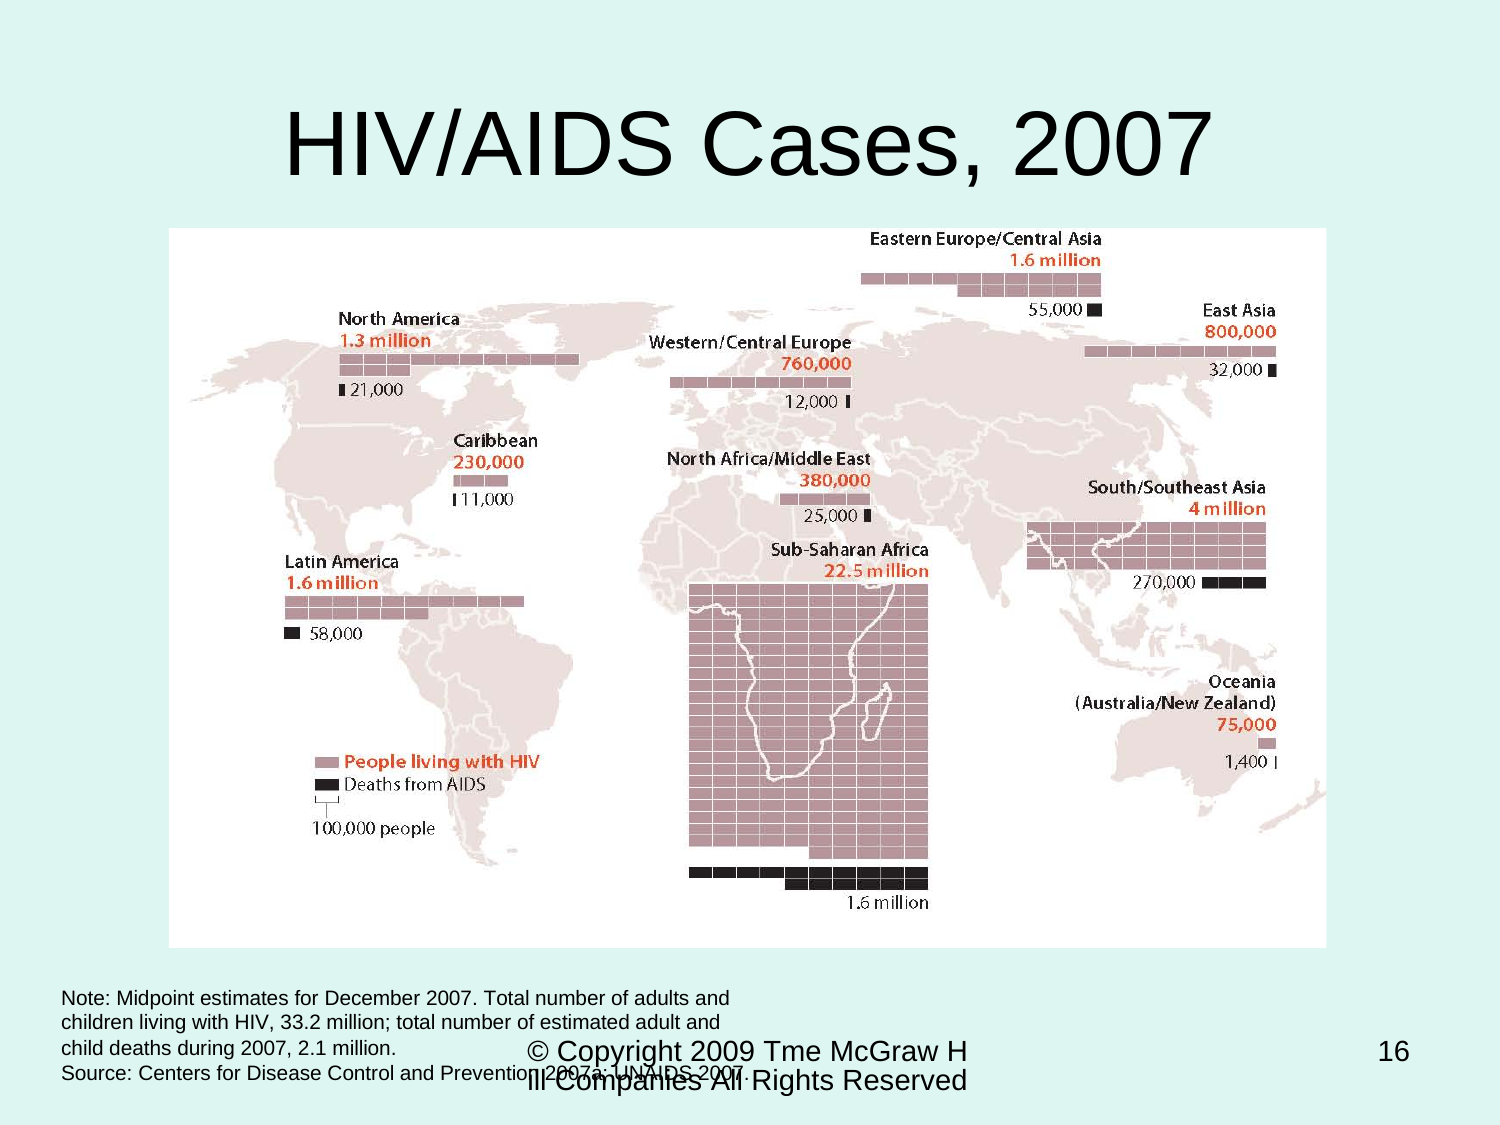

# HIV/AIDS Cases, 2007
Note: Midpoint estimates for December 2007. Total number of adults and
children living with HIV, 33.2 million; total number of estimated adult and
child deaths during 2007, 2.1 million.
Source: Centers for Disease Control and Prevention 2007a; UNAIDS 2007.
© Copyright 2009 Tme McGraw Hill Companies All Rights Reserved
16